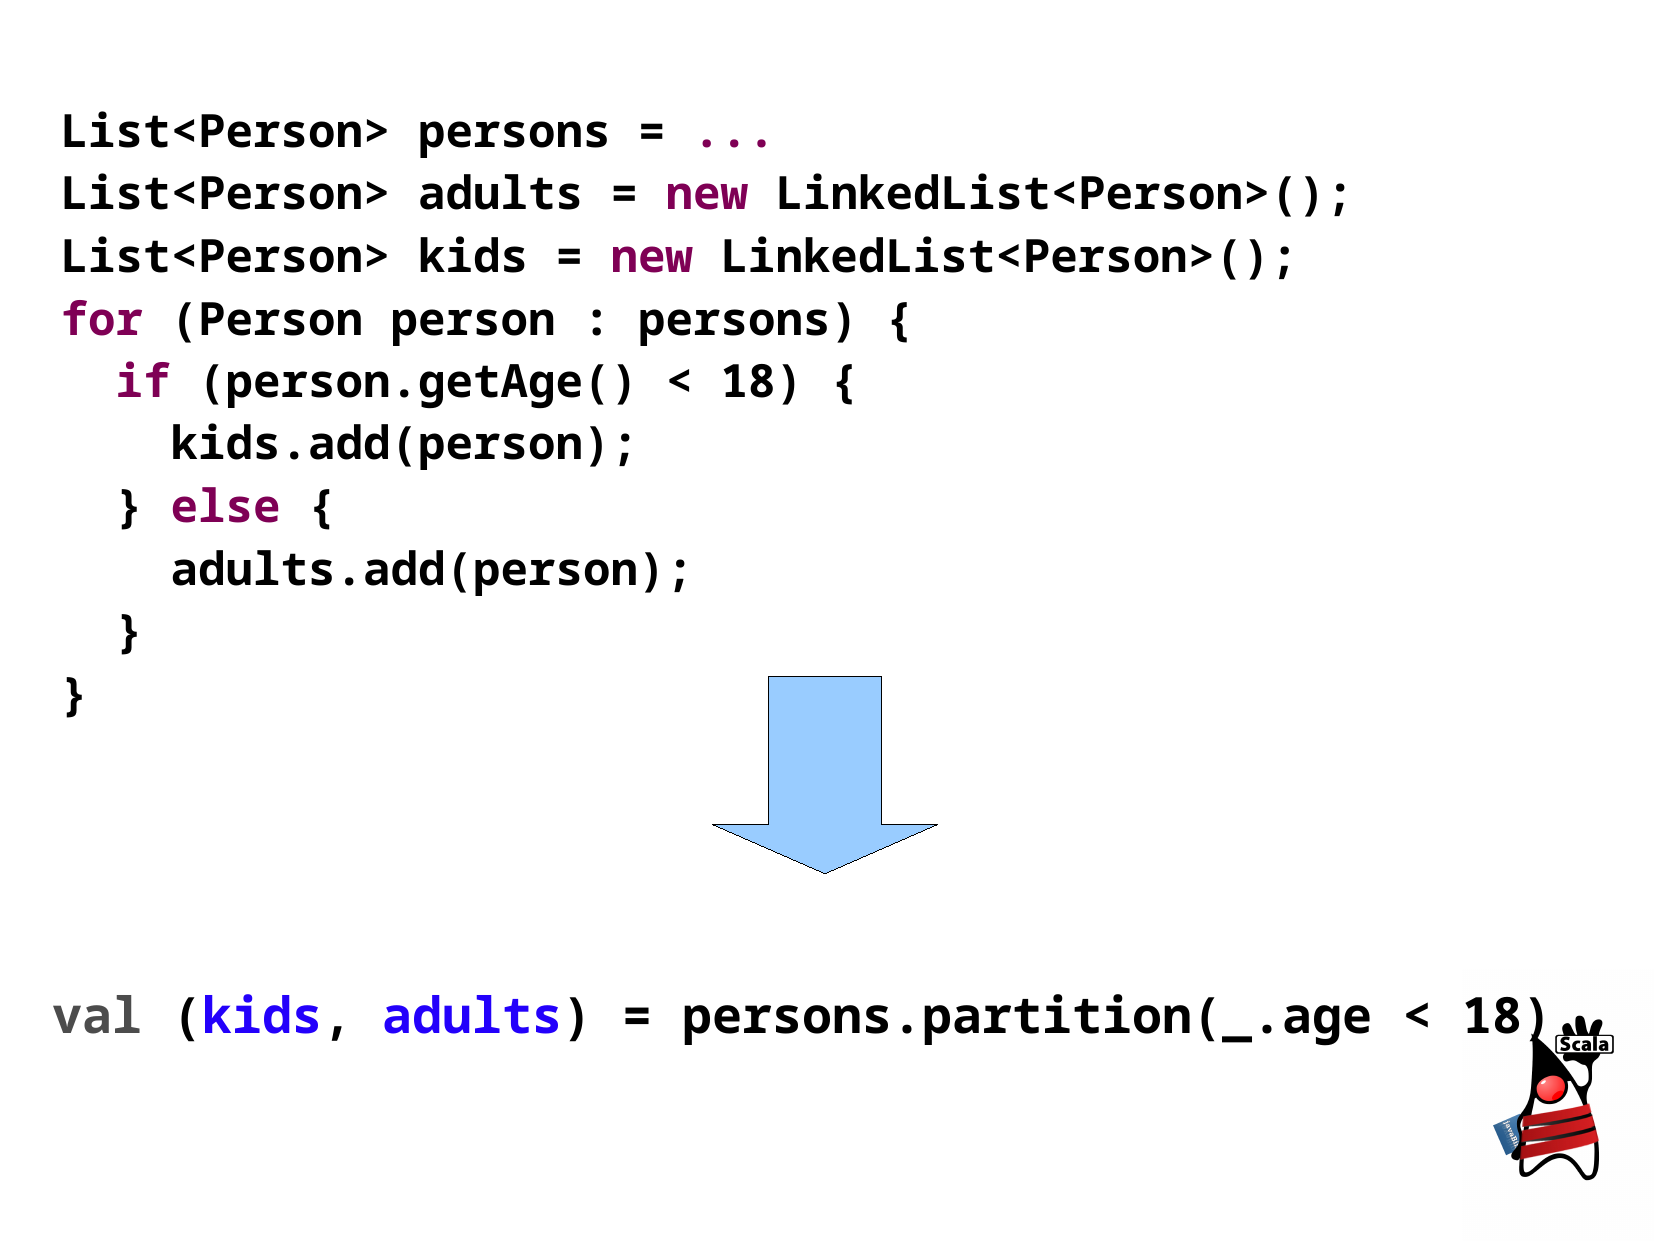

List<Person> persons = ...
List<Person> adults = new LinkedList<Person>(); List<Person> kids = new LinkedList<Person>();
for (Person person : persons) {
 if (person.getAge() < 18) {
 kids.add(person);
 } else {
 adults.add(person);
 }
}
val (kids, adults) = persons.partition(_.age < 18)